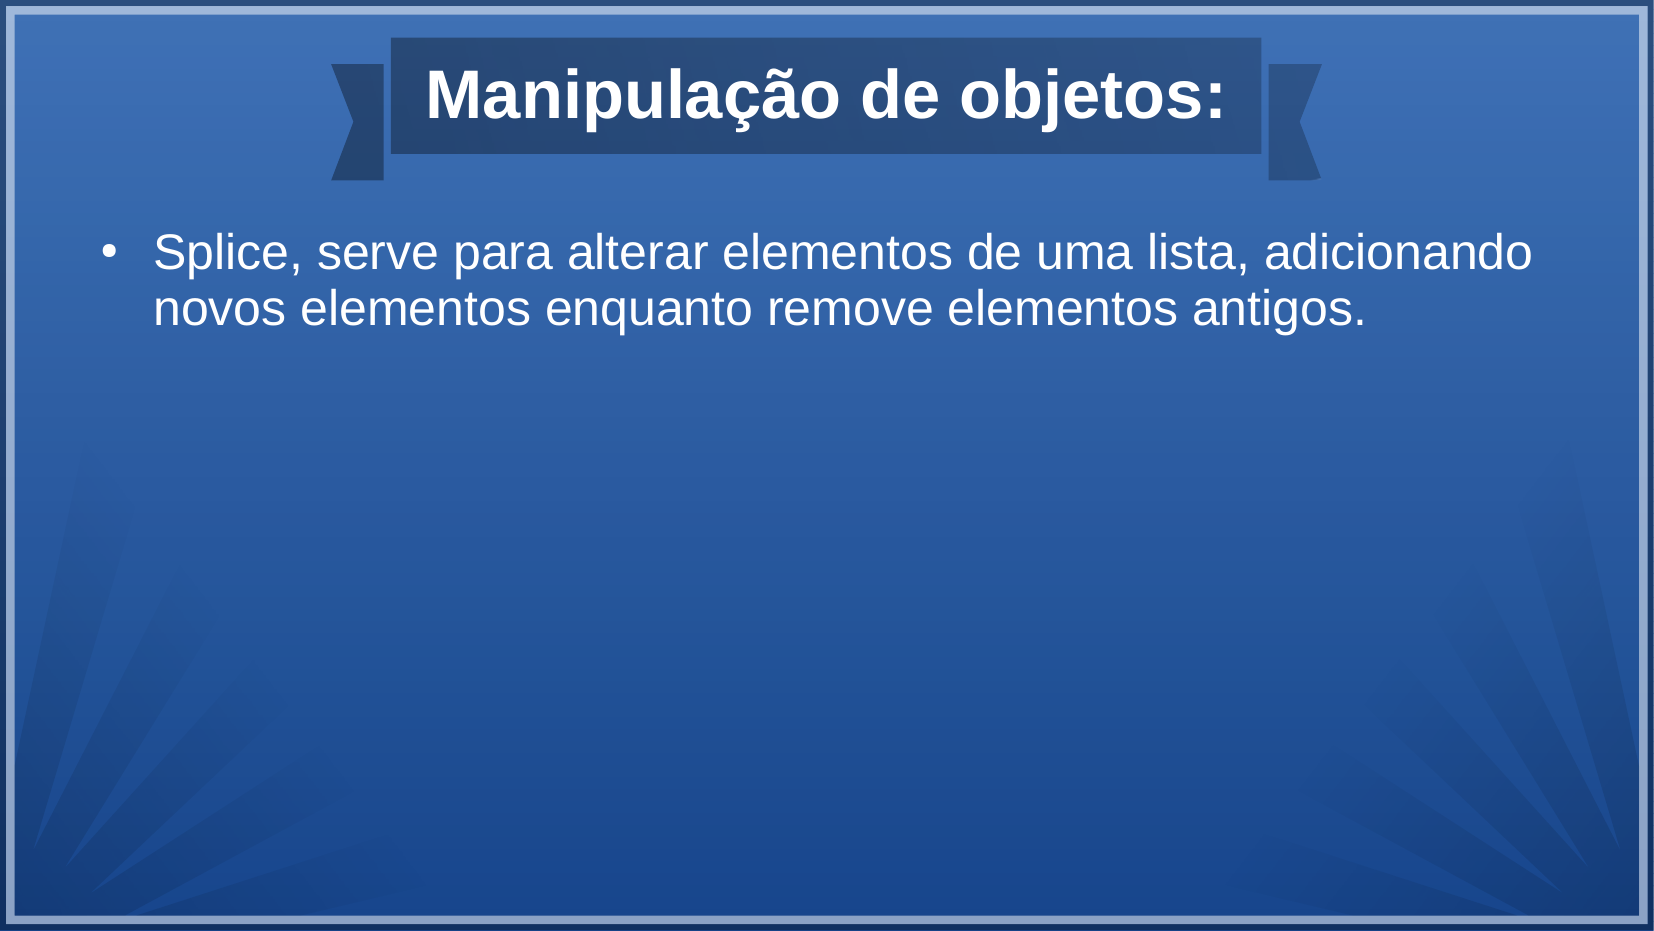

# Manipulação de objetos:
Splice, serve para alterar elementos de uma lista, adicionando novos elementos enquanto remove elementos antigos.